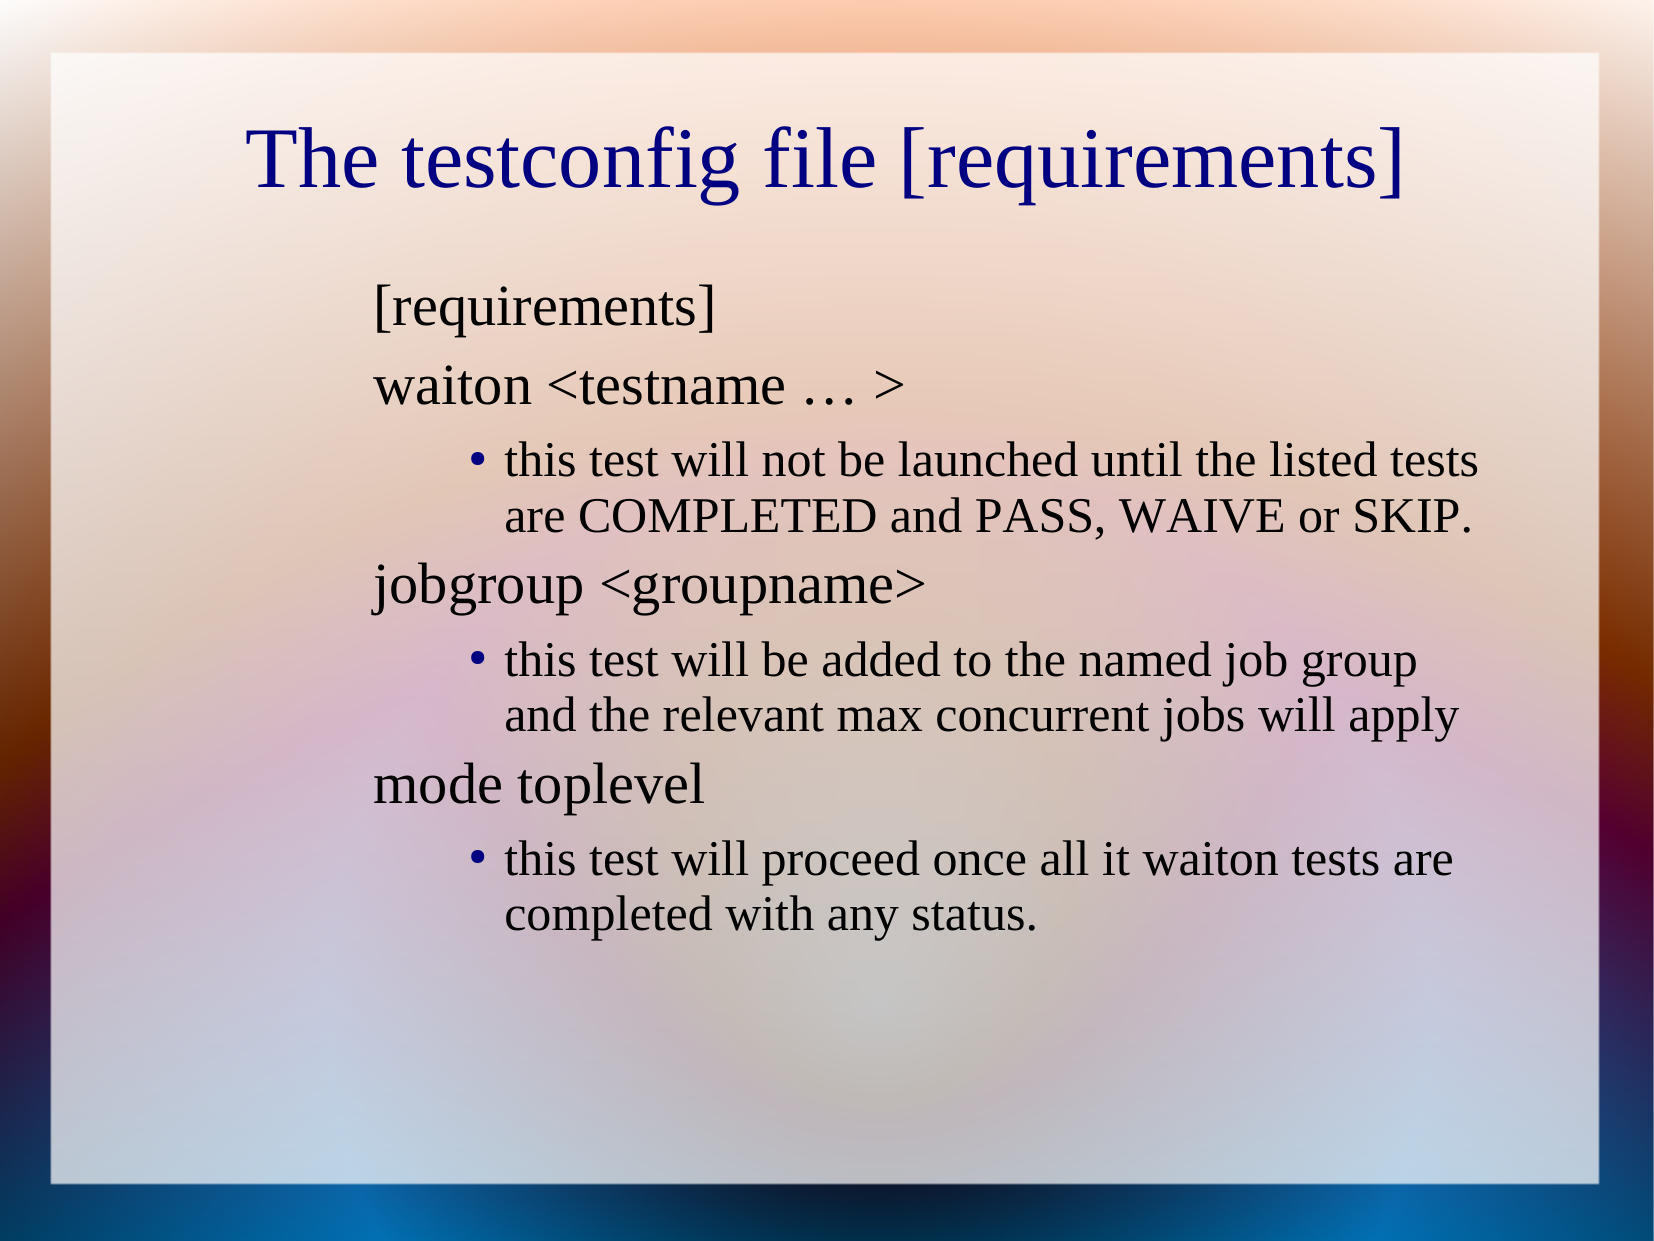

# The testconfig file [requirements]
[requirements]
waiton <testname … >
this test will not be launched until the listed tests are COMPLETED and PASS, WAIVE or SKIP.
jobgroup <groupname>
this test will be added to the named job group and the relevant max concurrent jobs will apply
mode toplevel
this test will proceed once all it waiton tests are completed with any status.